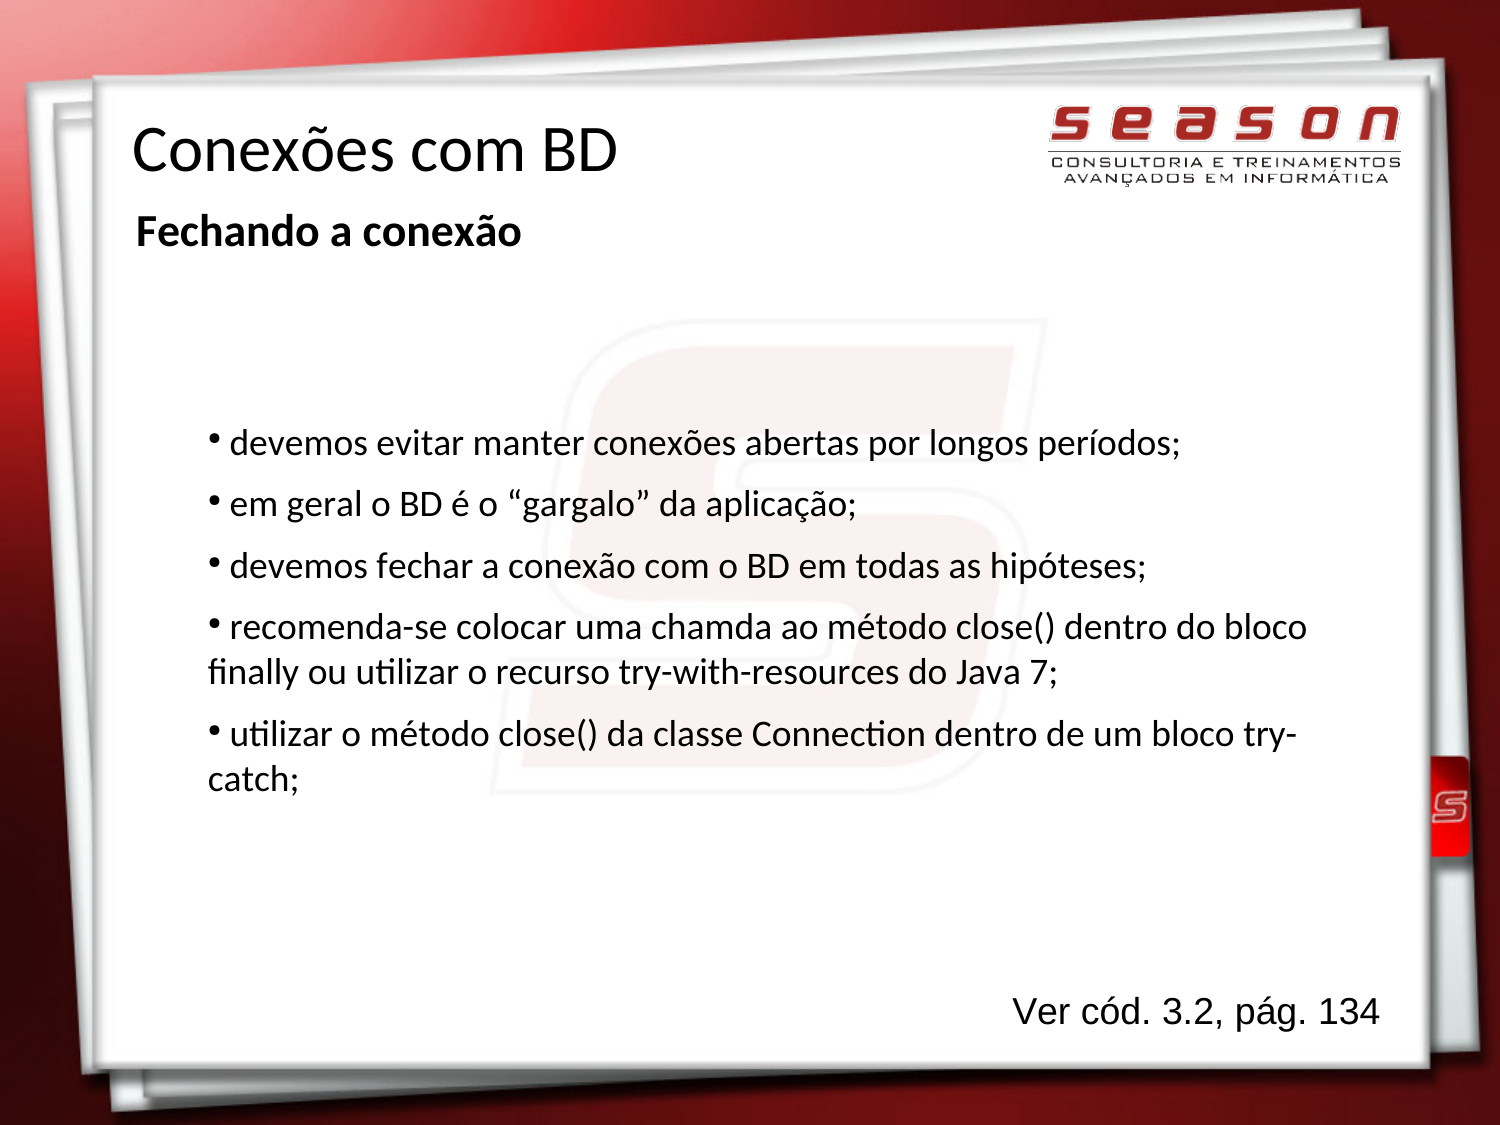

# Conexões com BD
Fechando a conexão
 devemos evitar manter conexões abertas por longos períodos;
 em geral o BD é o “gargalo” da aplicação;
 devemos fechar a conexão com o BD em todas as hipóteses;
 recomenda-se colocar uma chamda ao método close() dentro do bloco finally ou utilizar o recurso try-with-resources do Java 7;
 utilizar o método close() da classe Connection dentro de um bloco try-catch;
Ver cód. 3.2, pág. 134